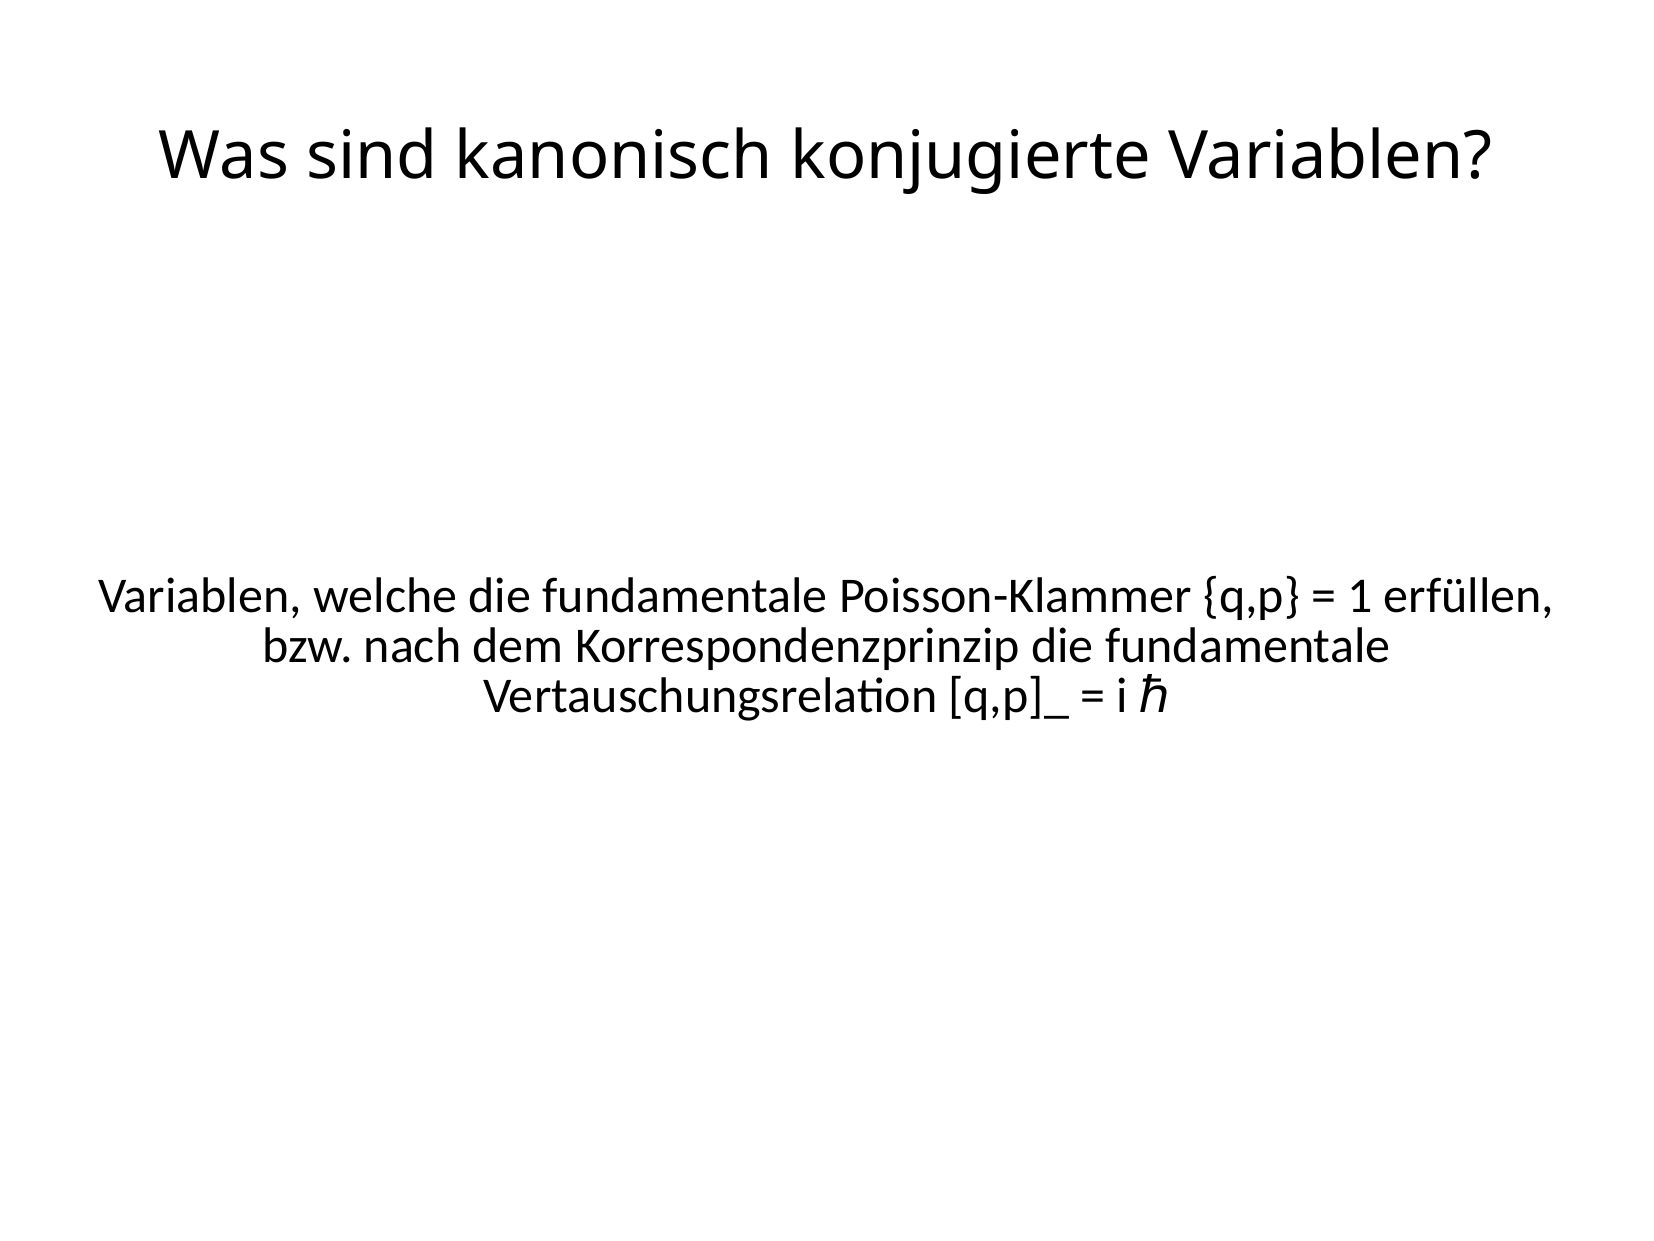

# Was sind kanonisch konjugierte Variablen?
Variablen, welche die fundamentale Poisson-Klammer {q,p} = 1 erfüllen, bzw. nach dem Korrespondenzprinzip die fundamentale Vertauschungsrelation [q,p]_ = i ℏ